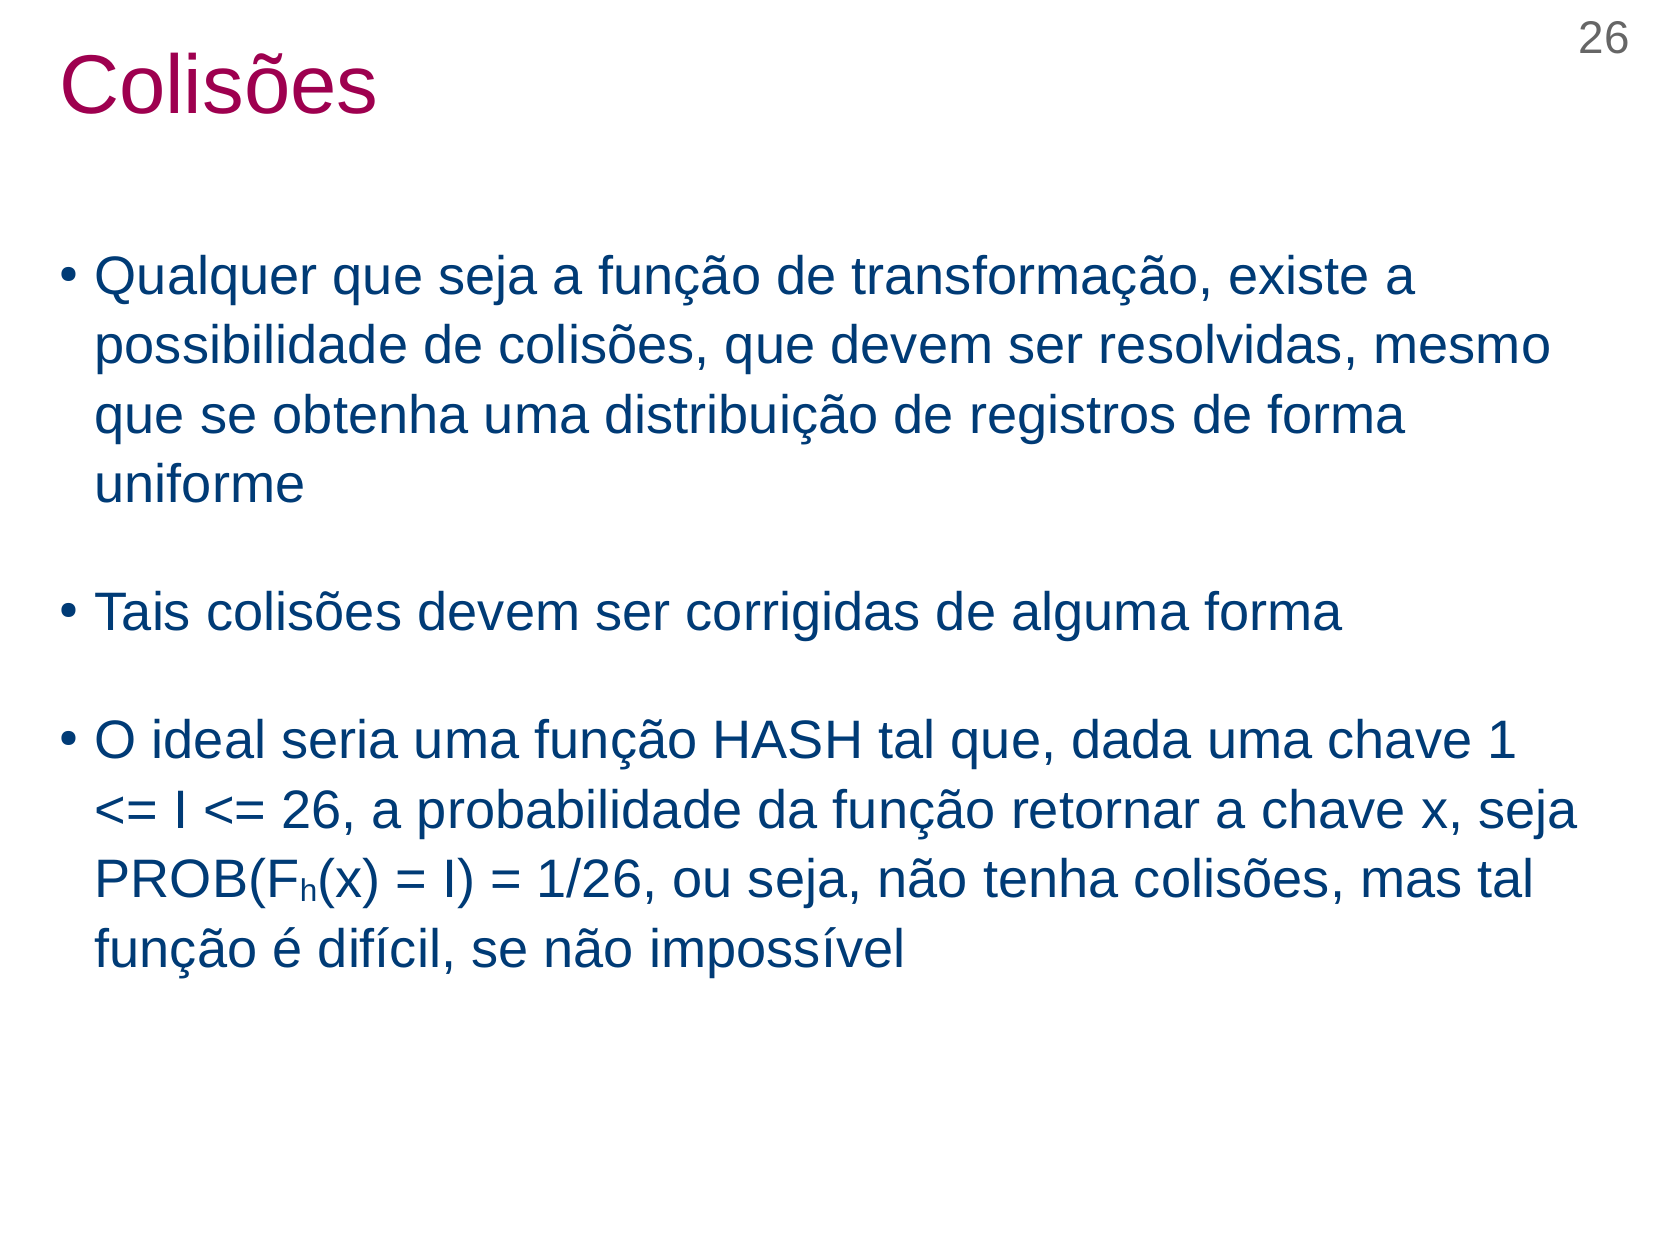

26
# Colisões
Qualquer que seja a função de transformação, existe a possibilidade de colisões, que devem ser resolvidas, mesmo que se obtenha uma distribuição de registros de forma uniforme
Tais colisões devem ser corrigidas de alguma forma
O ideal seria uma função HASH tal que, dada uma chave 1 <= I <= 26, a probabilidade da função retornar a chave x, seja PROB(Fh(x) = I) = 1/26, ou seja, não tenha colisões, mas tal função é difícil, se não impossível